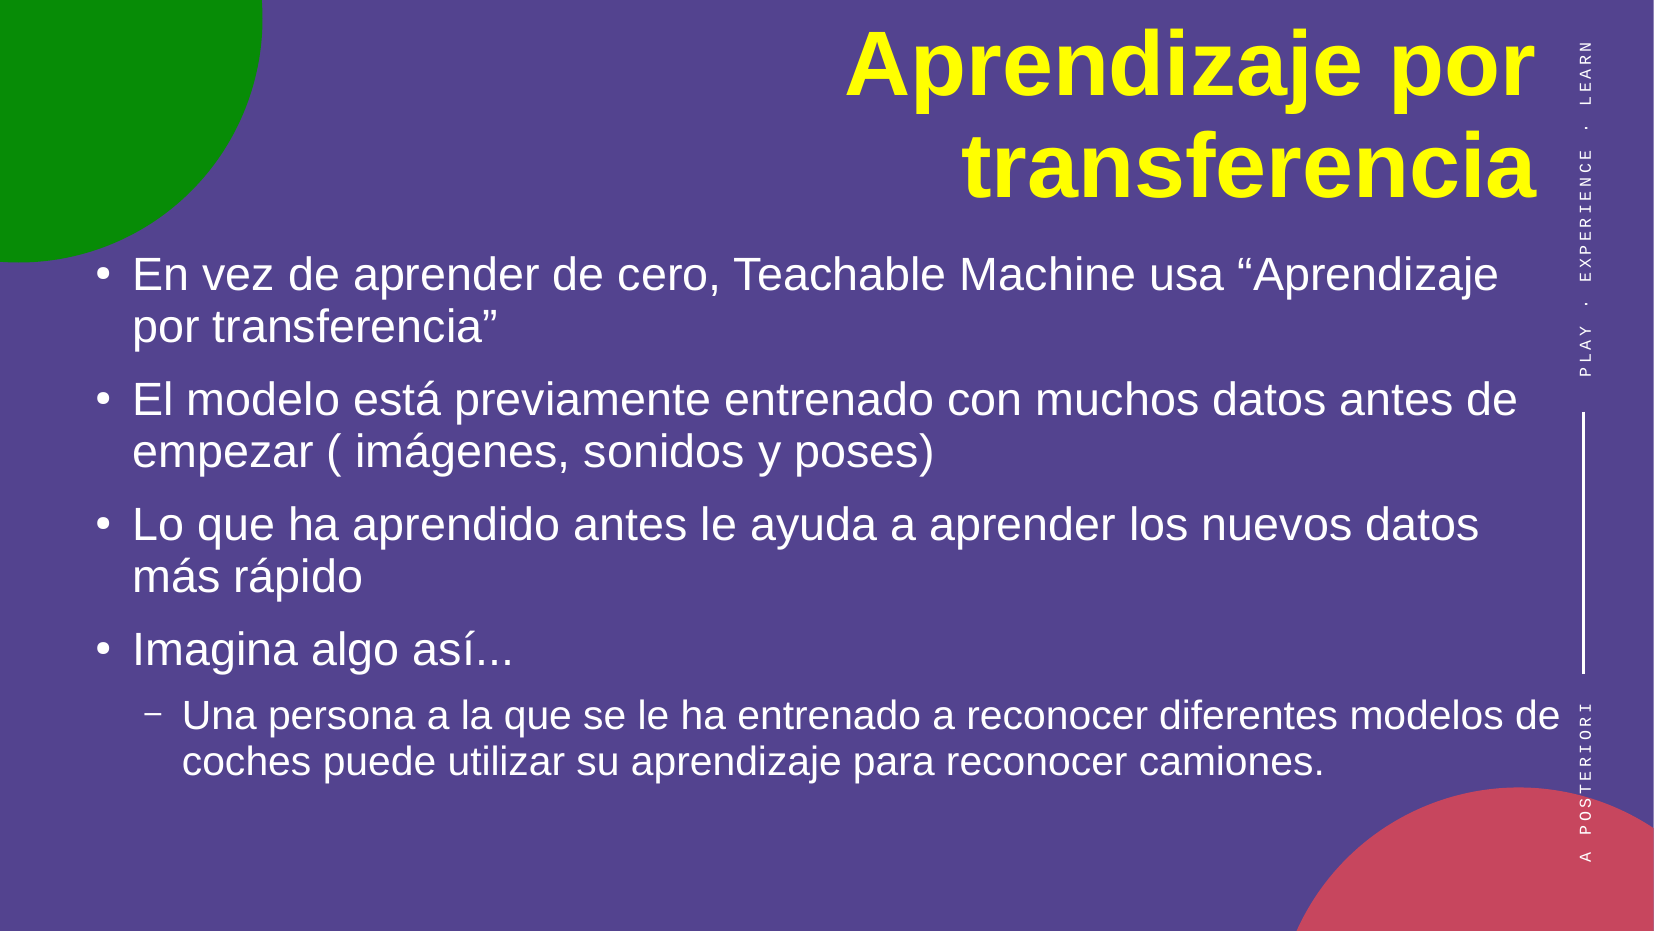

# Aprendizaje por transferencia
En vez de aprender de cero, Teachable Machine usa “Aprendizaje por transferencia”
El modelo está previamente entrenado con muchos datos antes de empezar ( imágenes, sonidos y poses)
Lo que ha aprendido antes le ayuda a aprender los nuevos datos más rápido
Imagina algo así...
Una persona a la que se le ha entrenado a reconocer diferentes modelos de coches puede utilizar su aprendizaje para reconocer camiones.